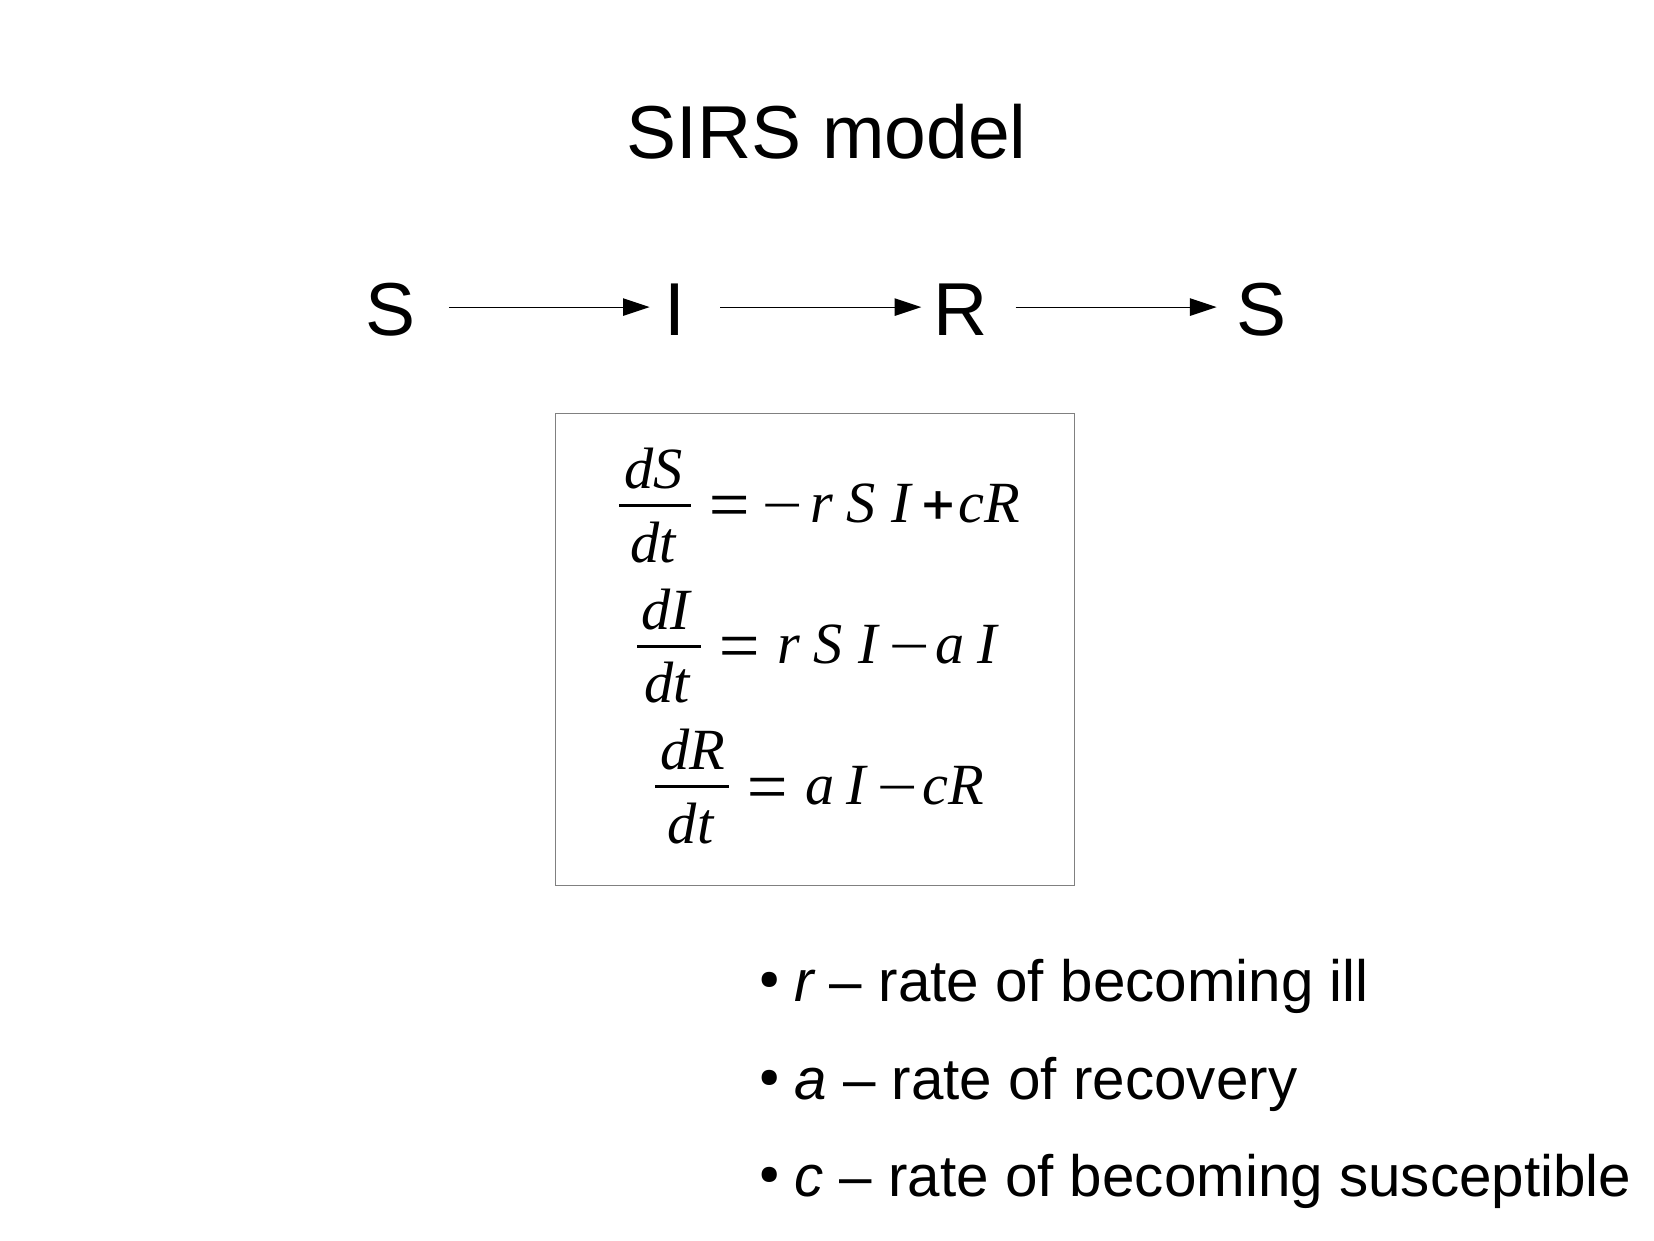

# SIRS model
S I R S
r – rate of becoming ill
a – rate of recovery
c – rate of becoming susceptible